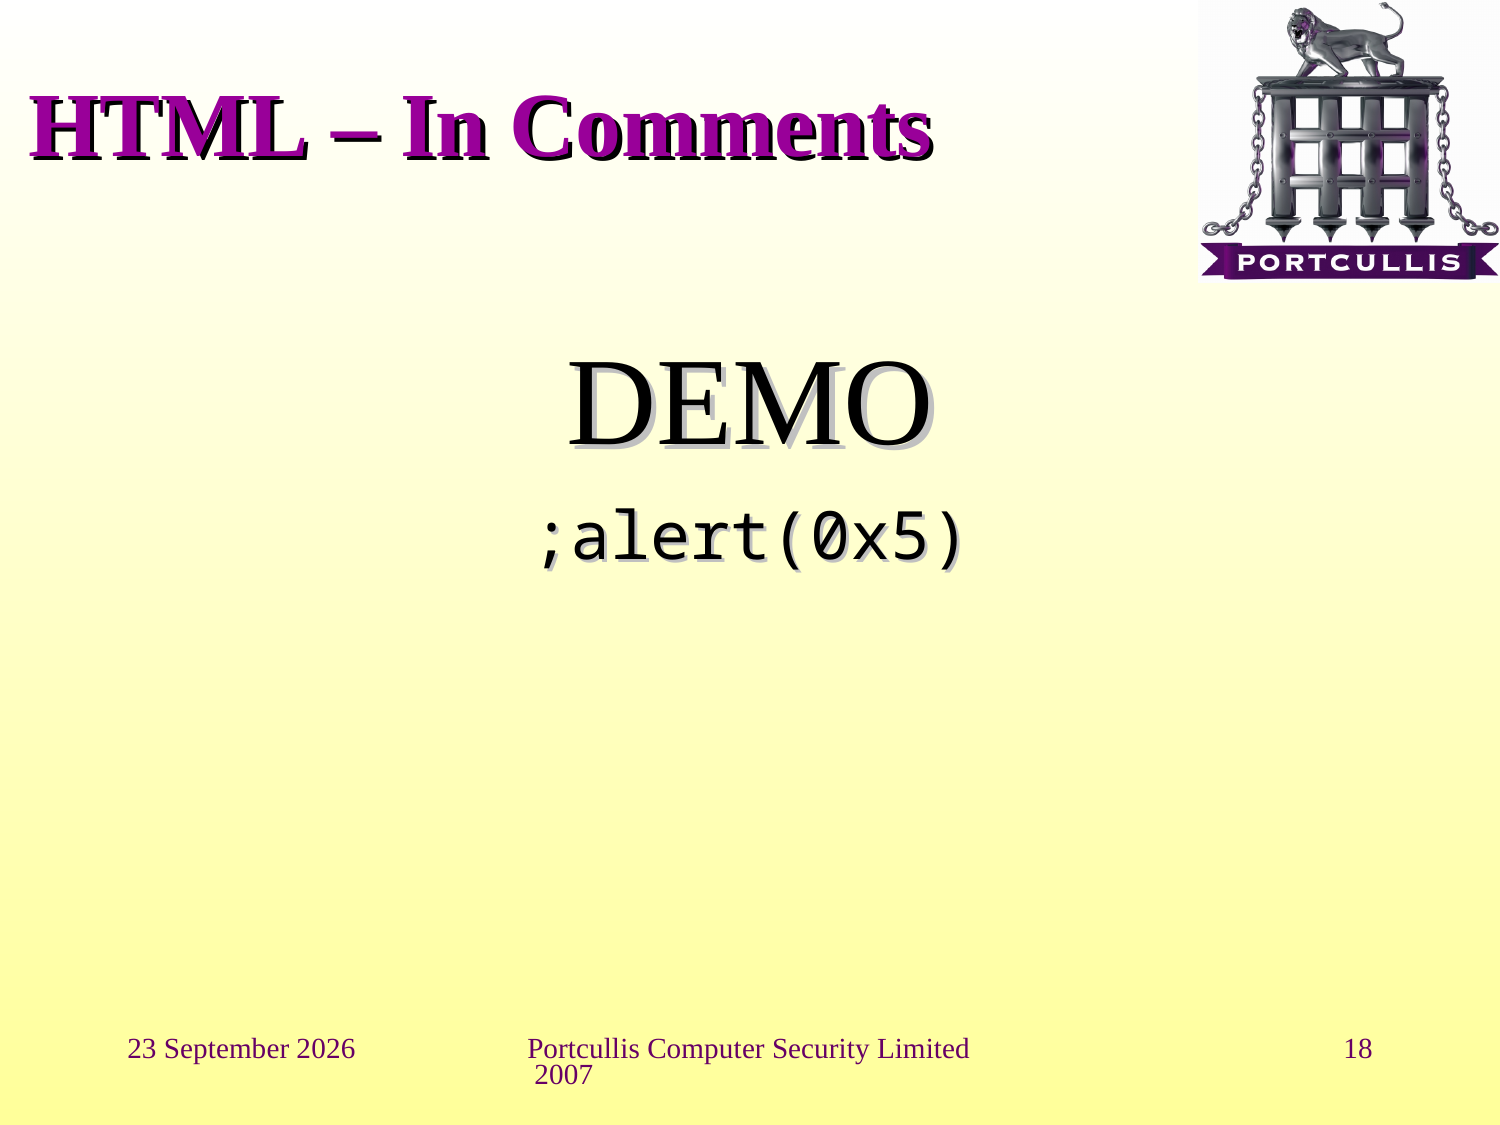

# HTML – In Comments
DEMO
;alert(0x5)
Portcullis Computer Security Limited 2007
18